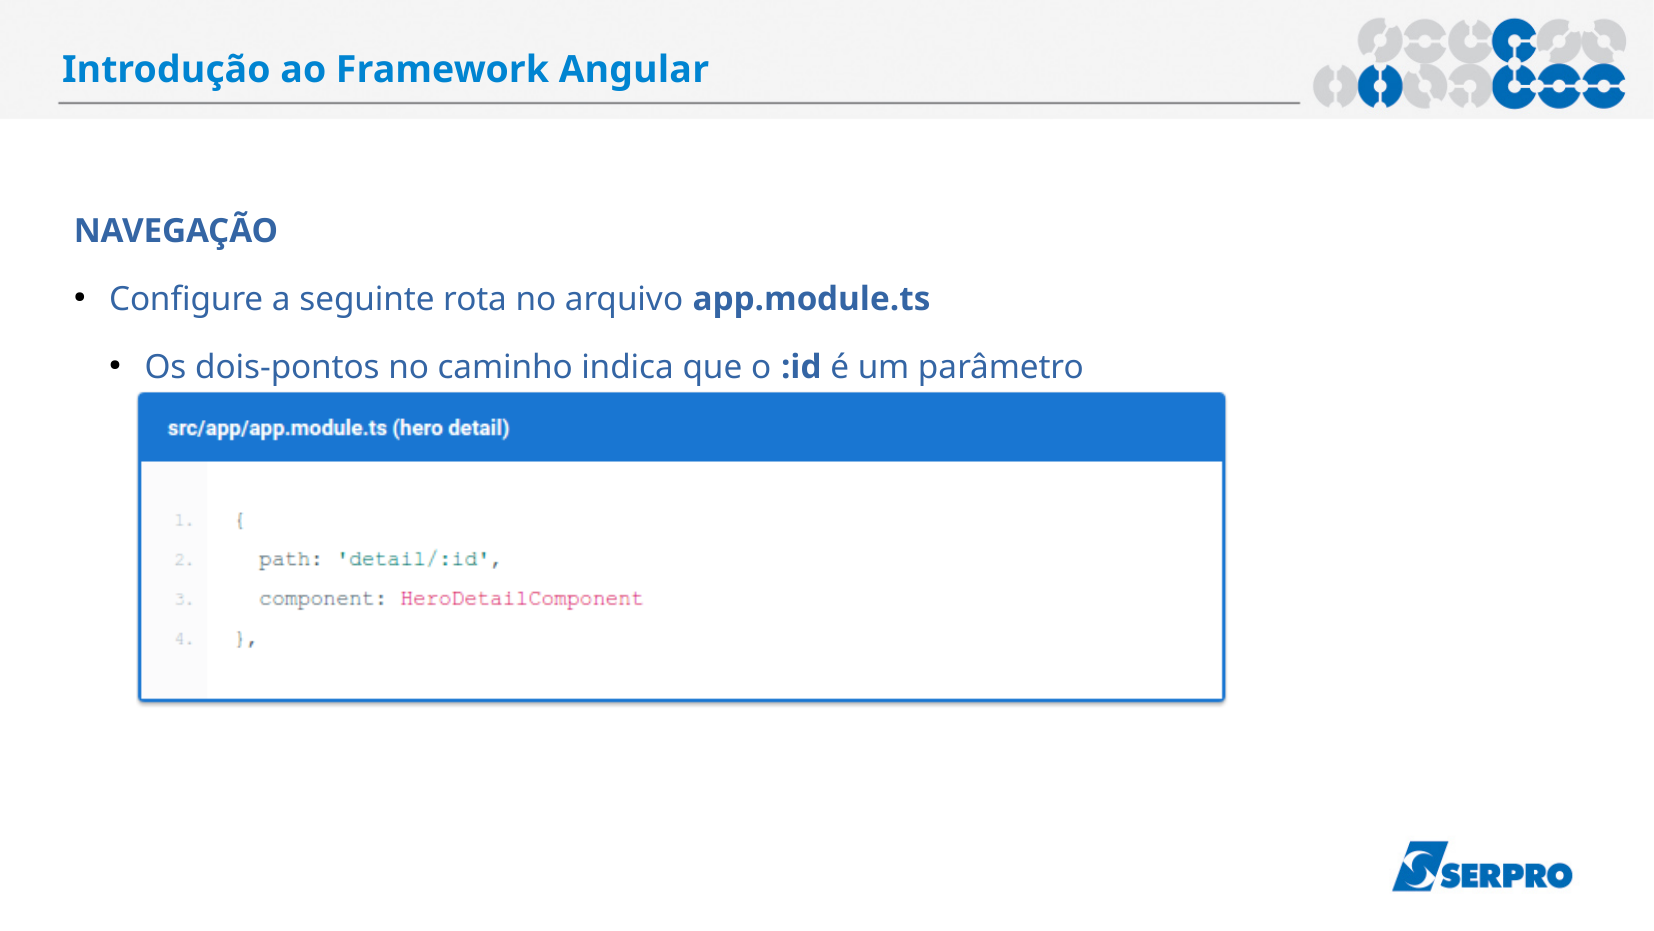

Introdução ao Framework Angular
NAVEGAÇÃO
Configure a seguinte rota no arquivo app.module.ts
Os dois-pontos no caminho indica que o :id é um parâmetro